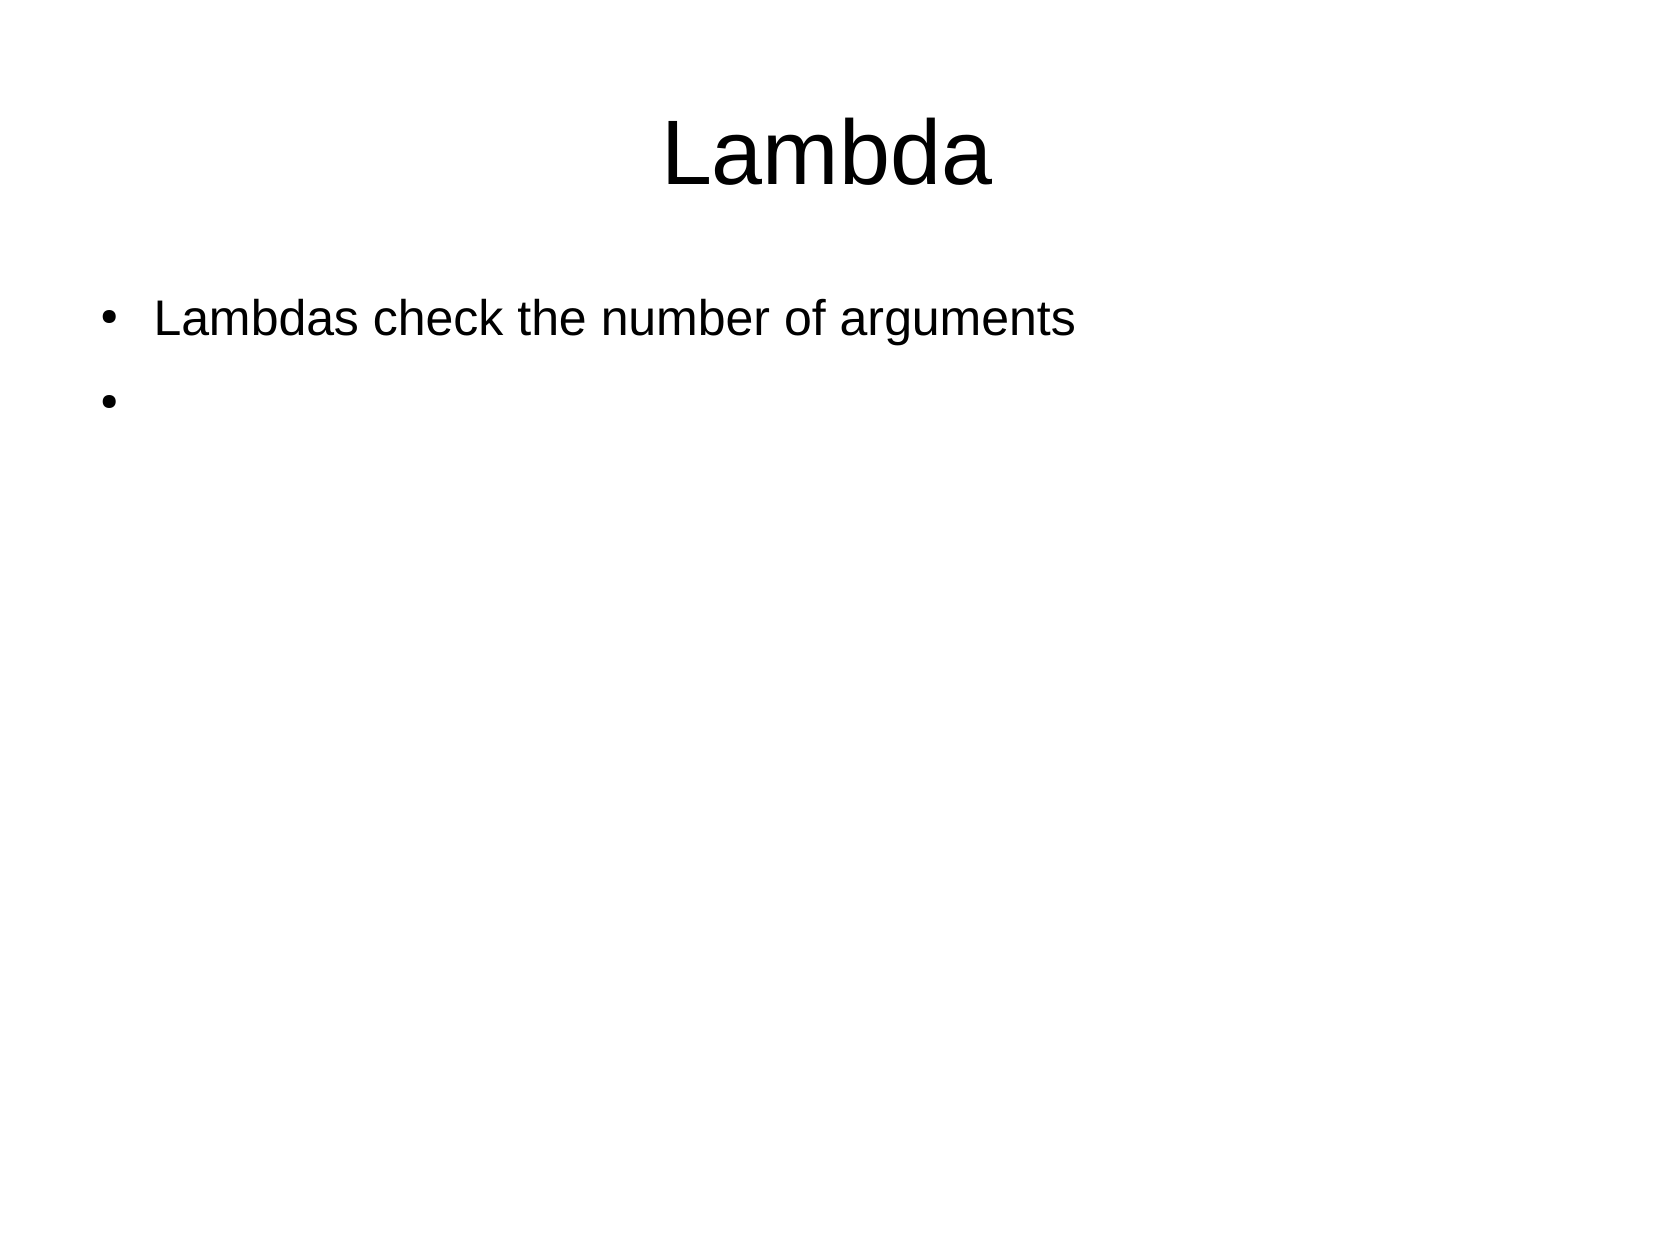

# Lambda
Lambdas check the number of arguments